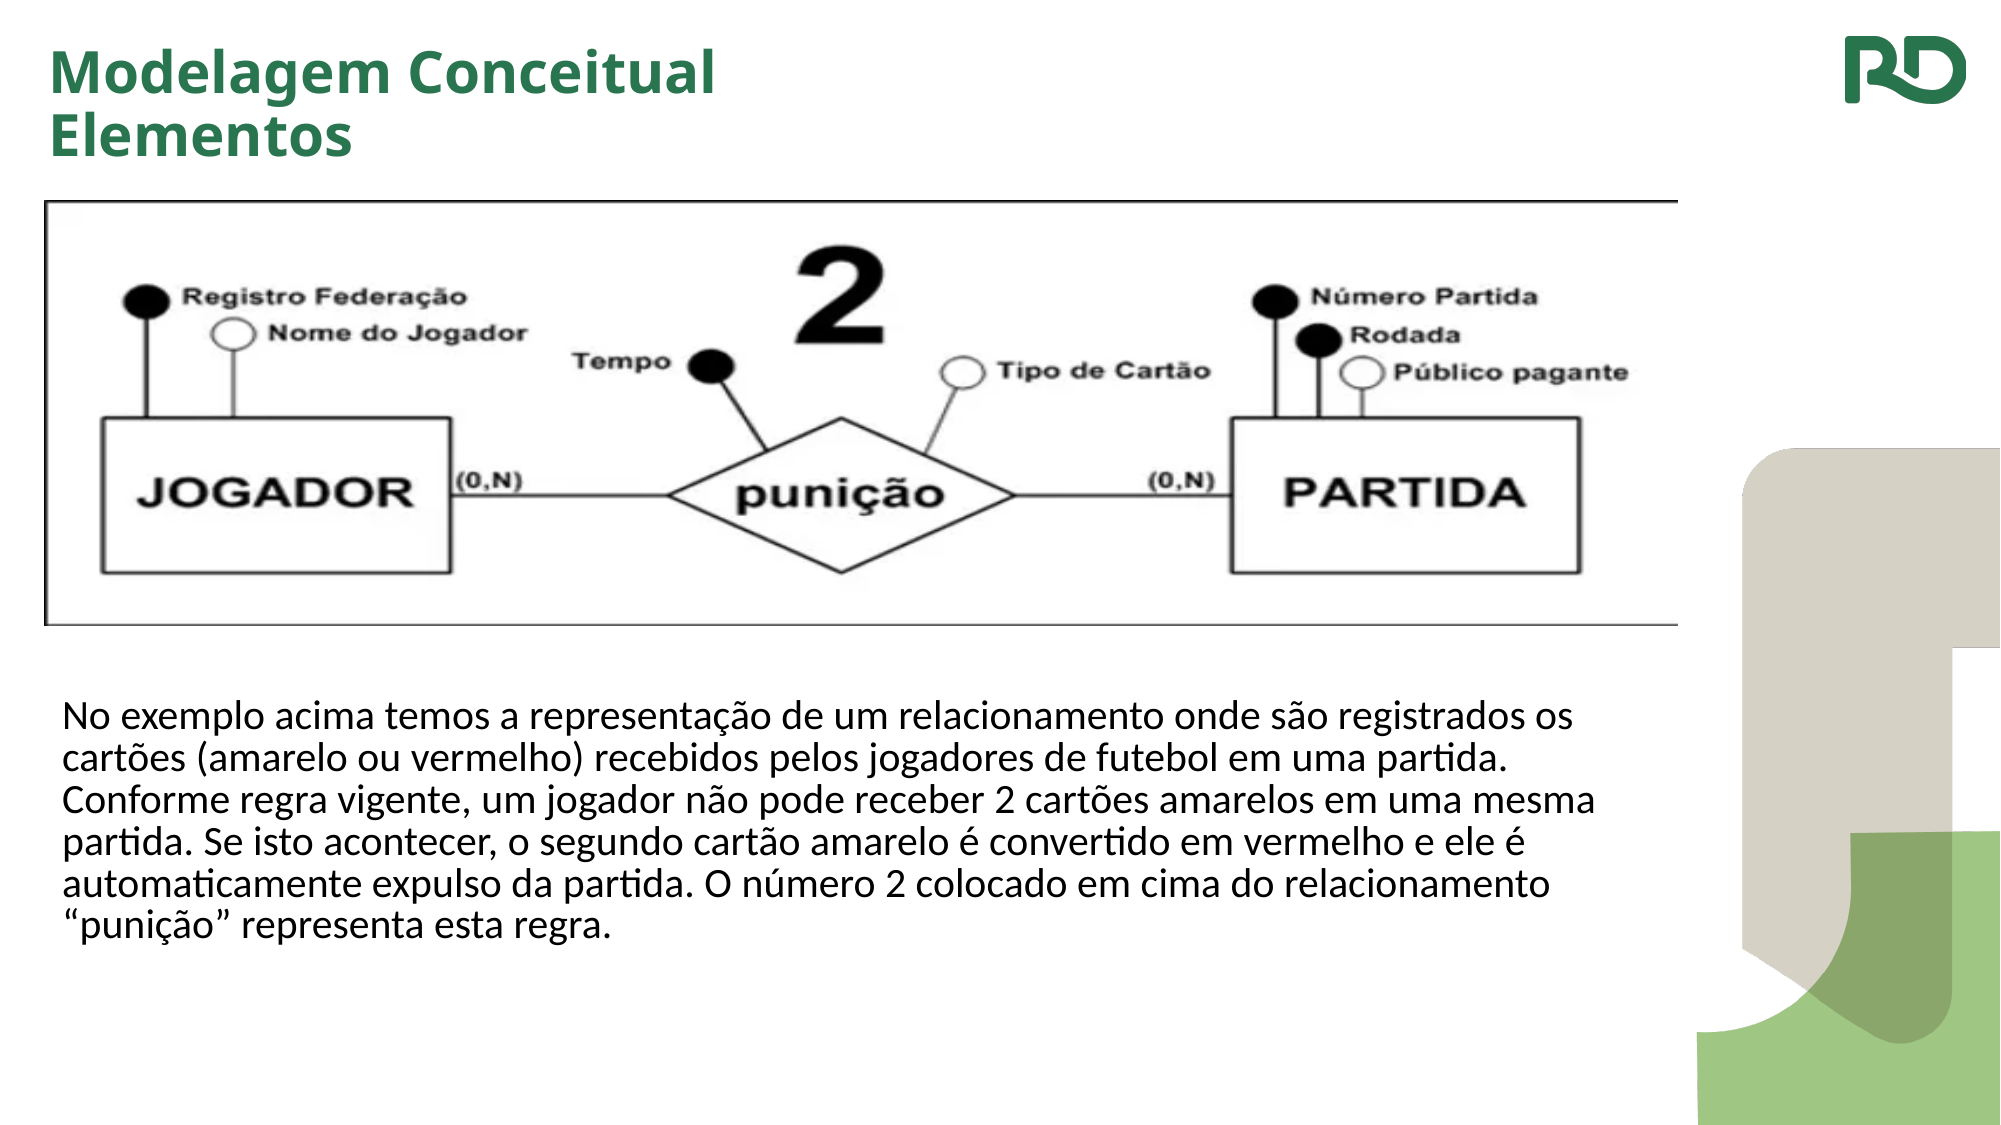

Modelagem Conceitual
Elementos
No exemplo acima temos a representação de um relacionamento onde são registrados os cartões (amarelo ou vermelho) recebidos pelos jogadores de futebol em uma partida. Conforme regra vigente, um jogador não pode receber 2 cartões amarelos em uma mesma partida. Se isto acontecer, o segundo cartão amarelo é convertido em vermelho e ele é automaticamente expulso da partida. O número 2 colocado em cima do relacionamento “punição” representa esta regra.